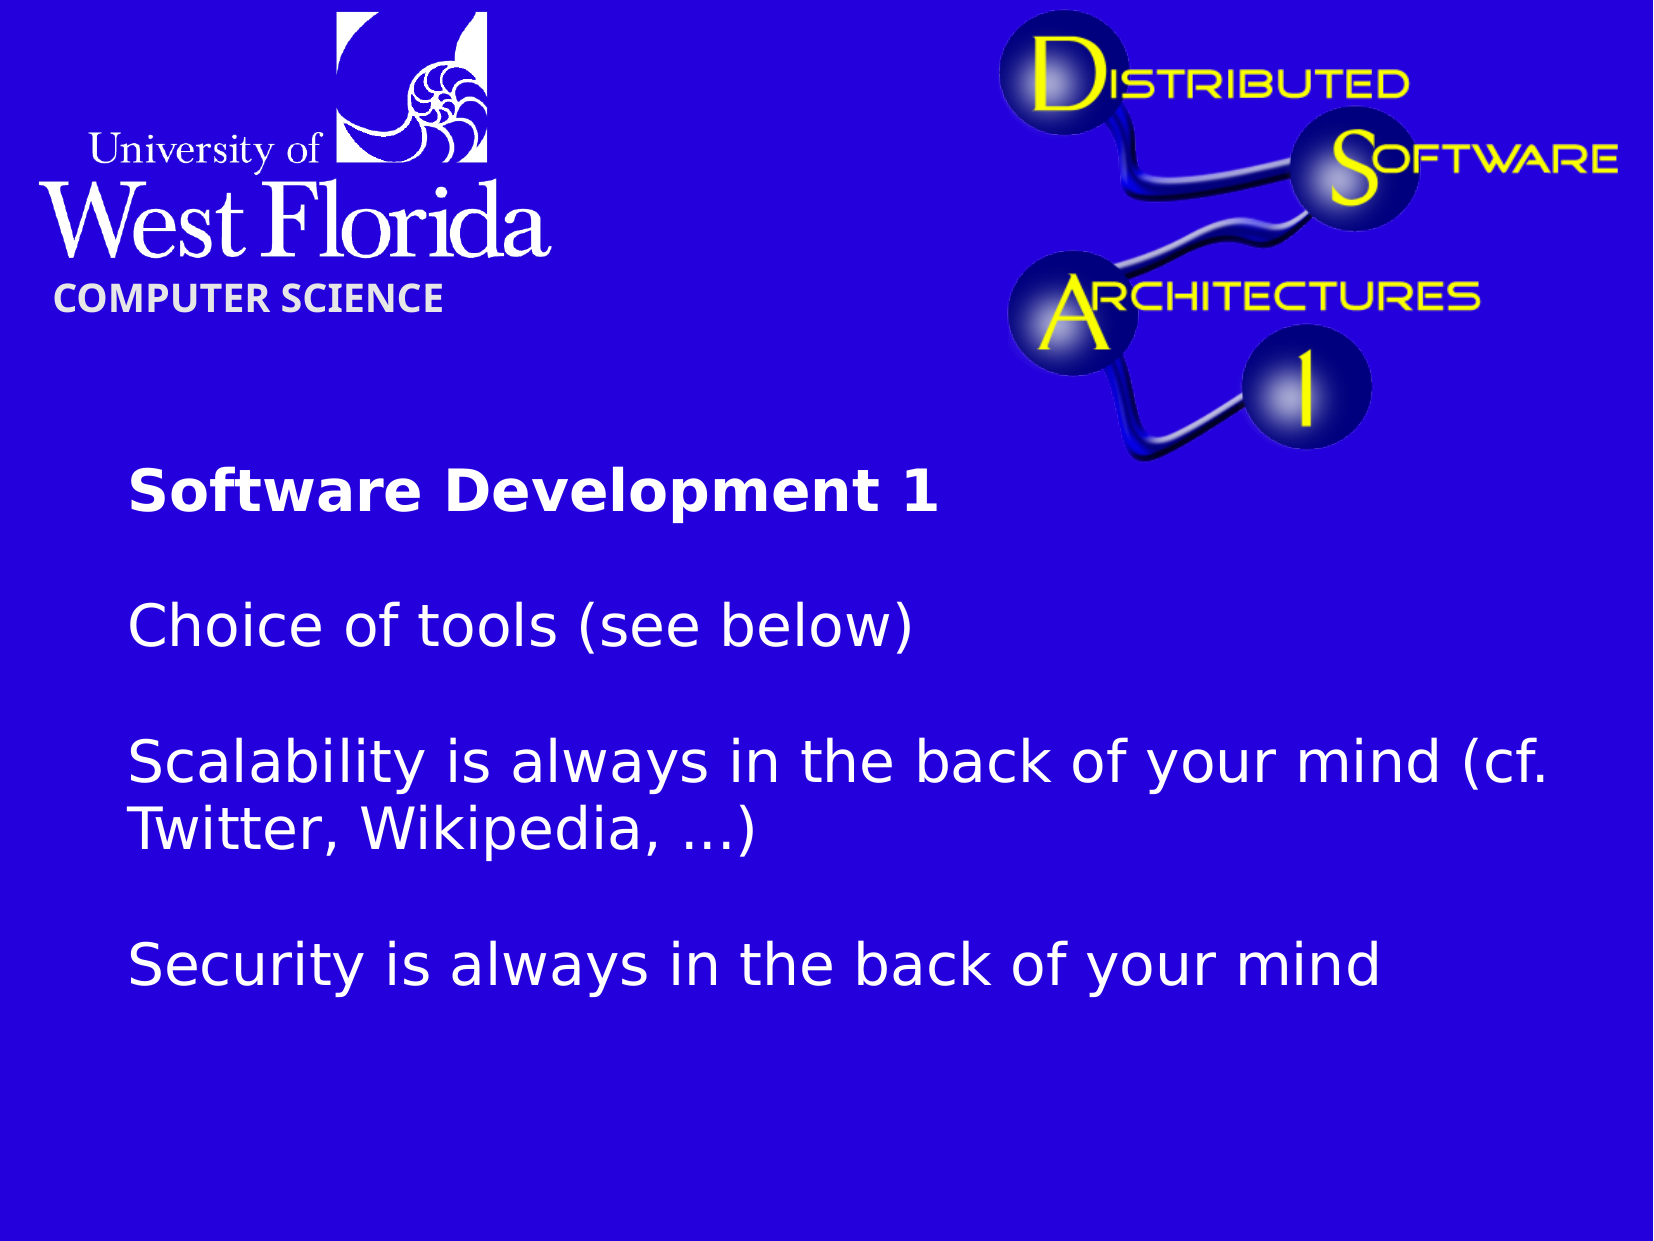

COMPUTER SCIENCE
Software Development 1
Choice of tools (see below)
Scalability is always in the back of your mind (cf. Twitter, Wikipedia, ...)
Security is always in the back of your mind